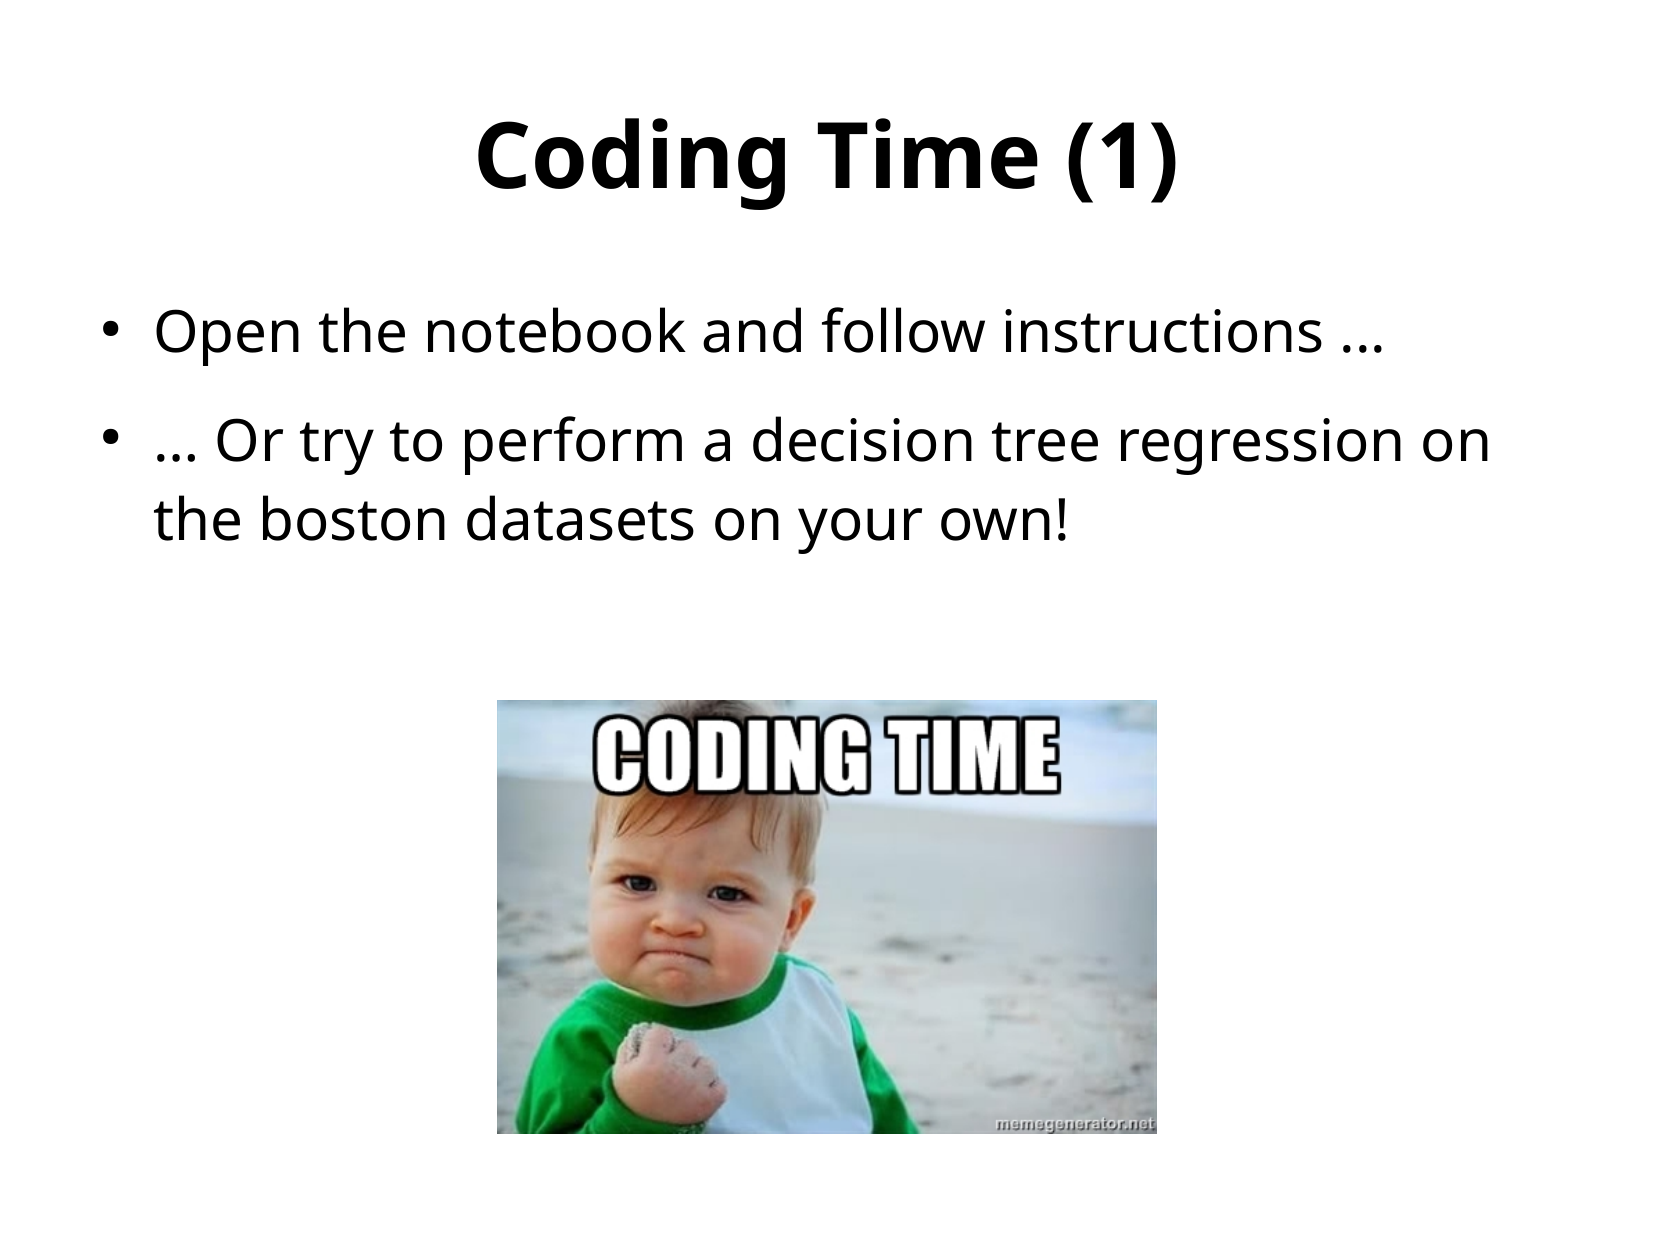

# Coding Time (1)
Open the notebook and follow instructions ...
… Or try to perform a decision tree regression on the boston datasets on your own!